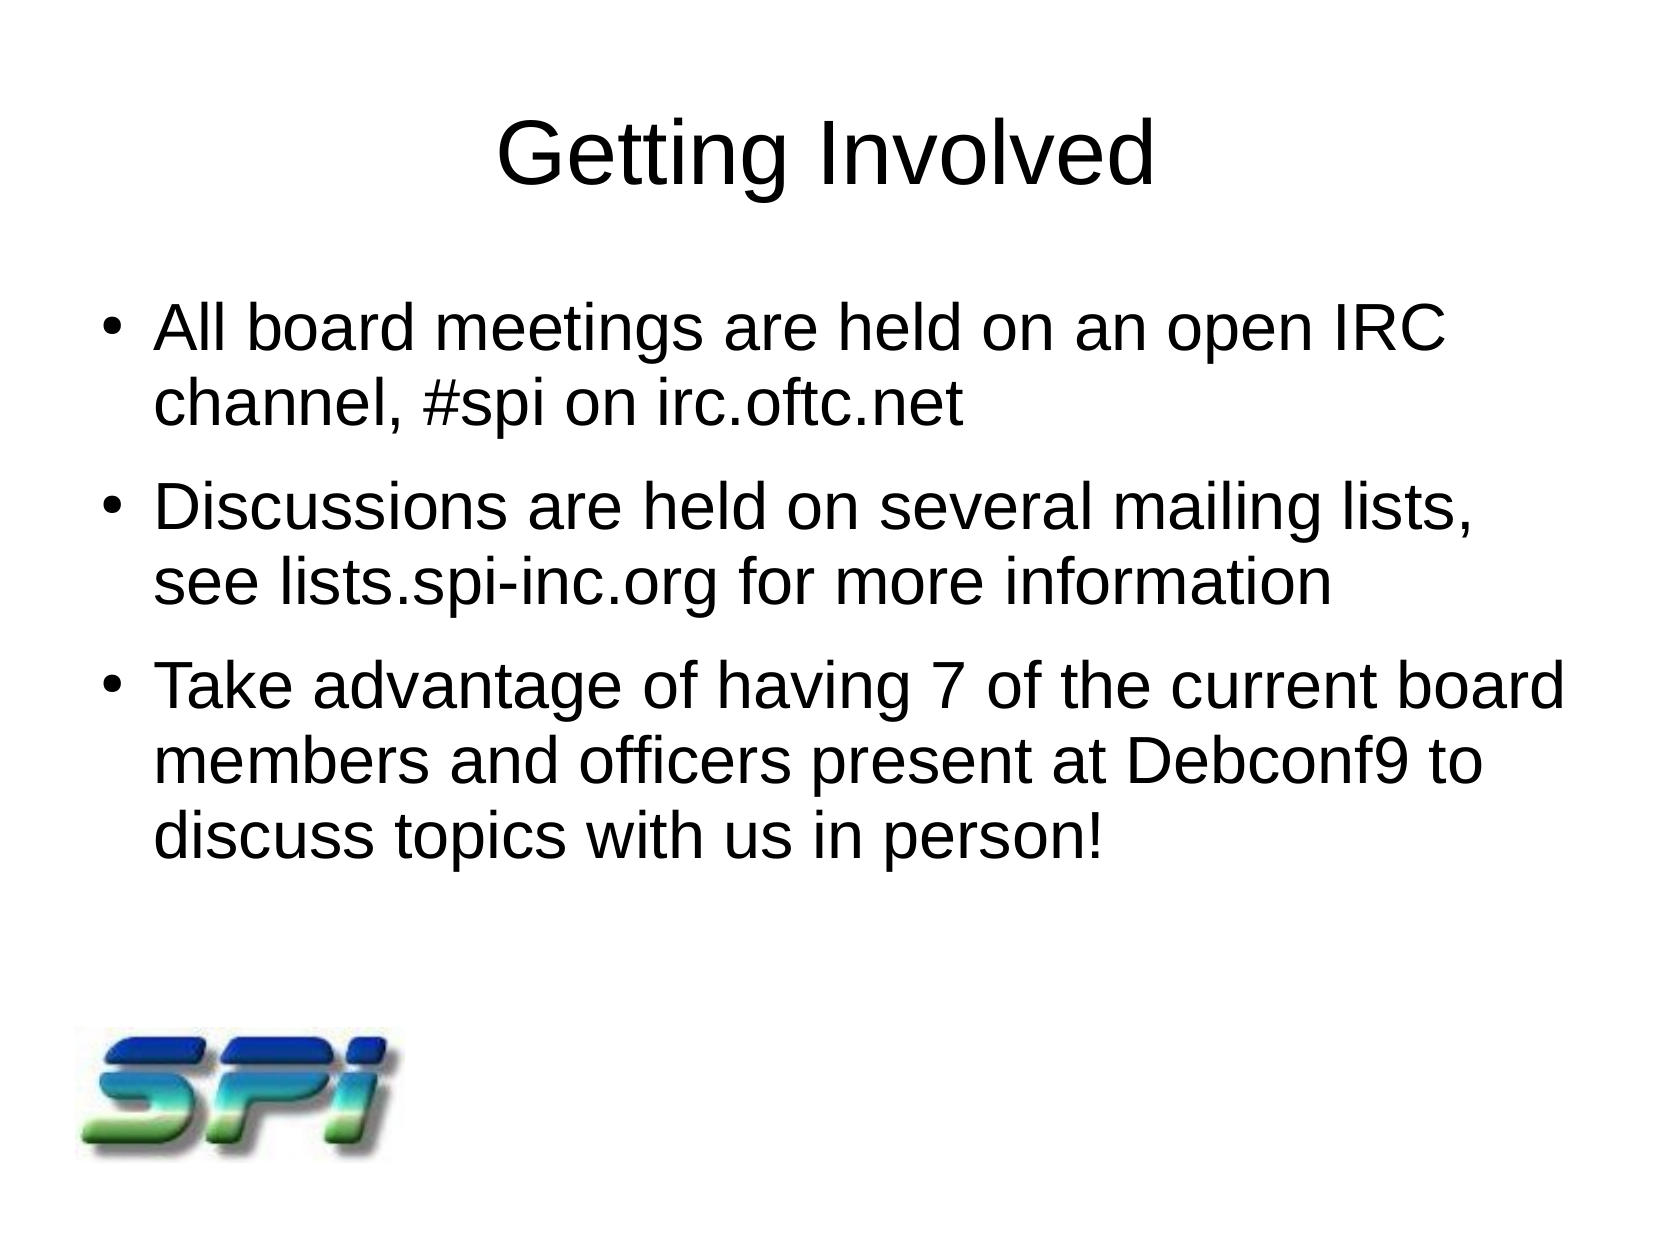

# Getting Involved
All board meetings are held on an open IRC channel, #spi on irc.oftc.net
Discussions are held on several mailing lists, see lists.spi-inc.org for more information
Take advantage of having 7 of the current board members and officers present at Debconf9 to discuss topics with us in person!